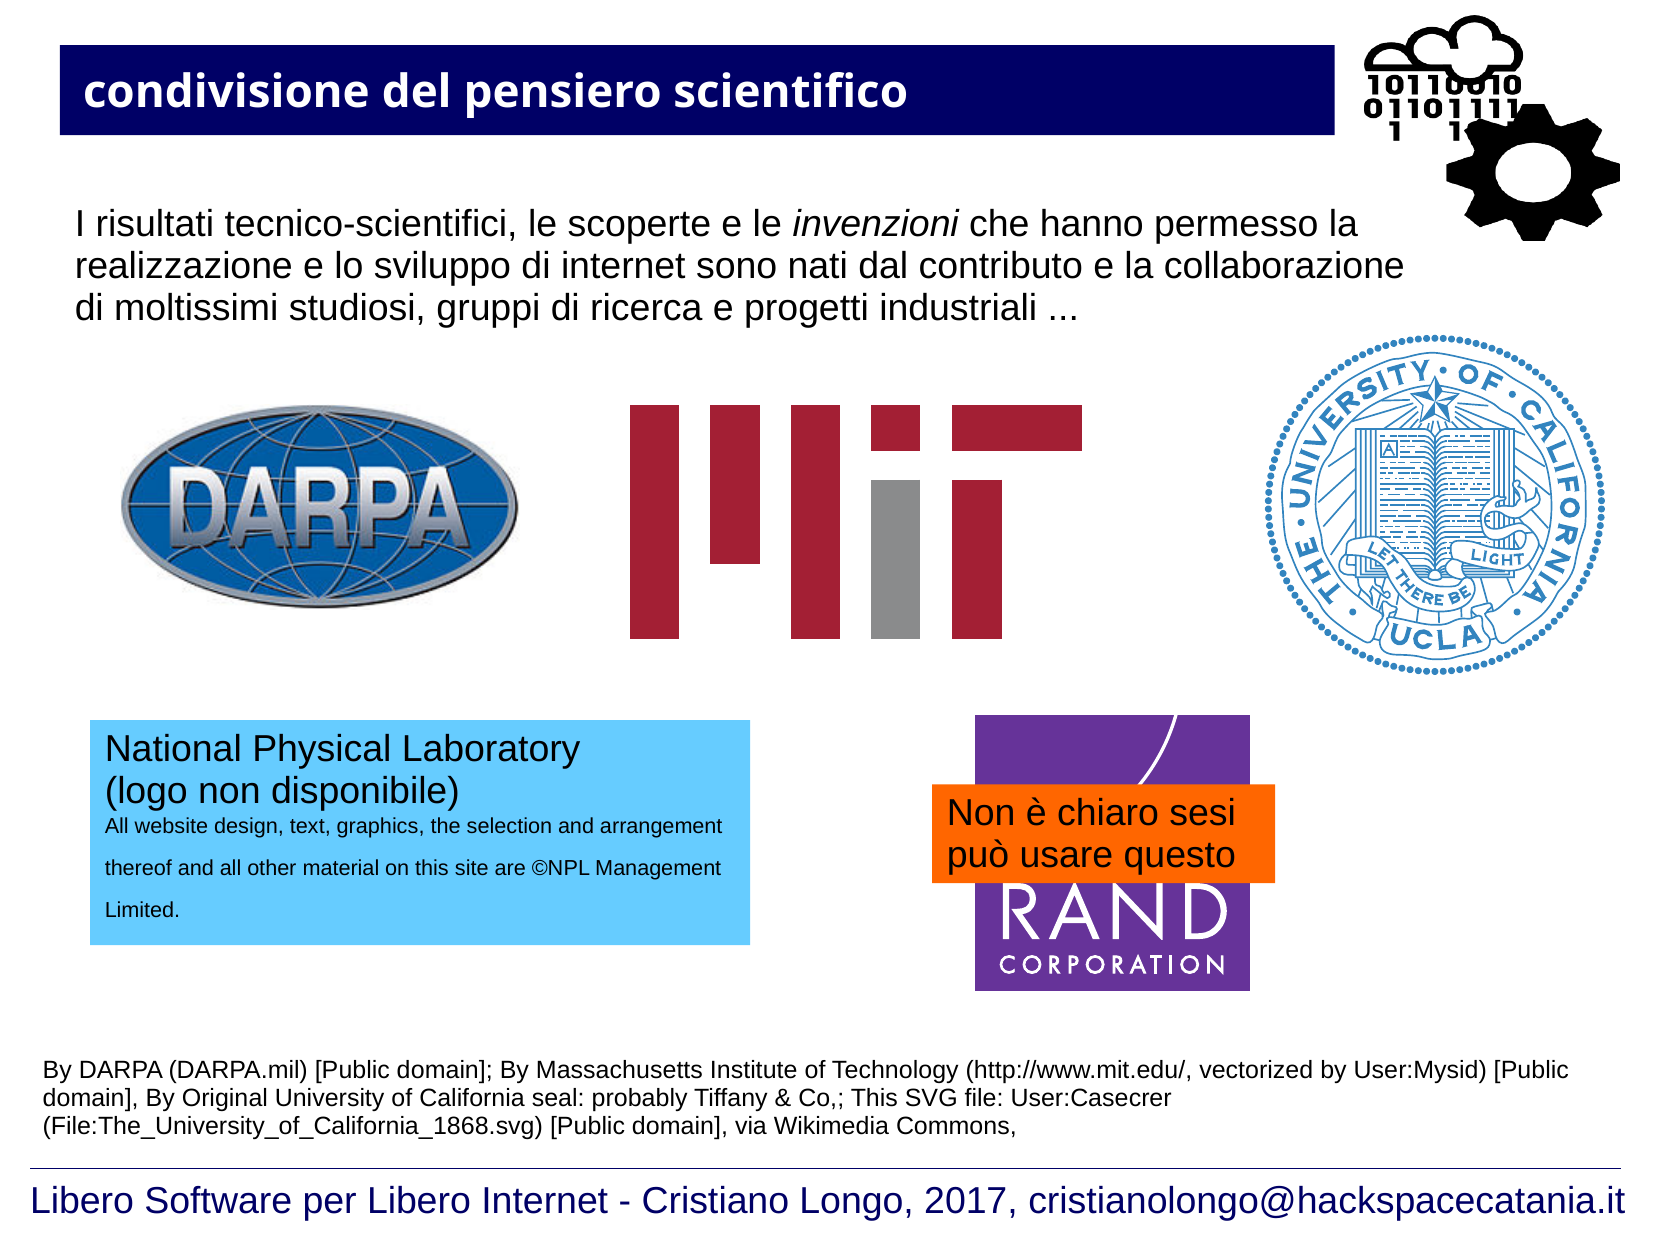

# condivisione del pensiero scientifico
I risultati tecnico-scientifici, le scoperte e le invenzioni che hanno permesso la realizzazione e lo sviluppo di internet sono nati dal contributo e la collaborazione di moltissimi studiosi, gruppi di ricerca e progetti industriali ...
National Physical Laboratory
(logo non disponibile)
All website design, text, graphics, the selection and arrangement thereof and all other material on this site are ©NPL Management Limited.
Non è chiaro sesi può usare questo
By DARPA (DARPA.mil) [Public domain]; By Massachusetts Institute of Technology (http://www.mit.edu/, vectorized by User:Mysid) [Public domain], By Original University of California seal: probably Tiffany & Co,; This SVG file: User:Casecrer (File:The_University_of_California_1868.svg) [Public domain], via Wikimedia Commons,
Libero Software per Libero Internet - Cristiano Longo, 2017, cristianolongo@hackspacecatania.it